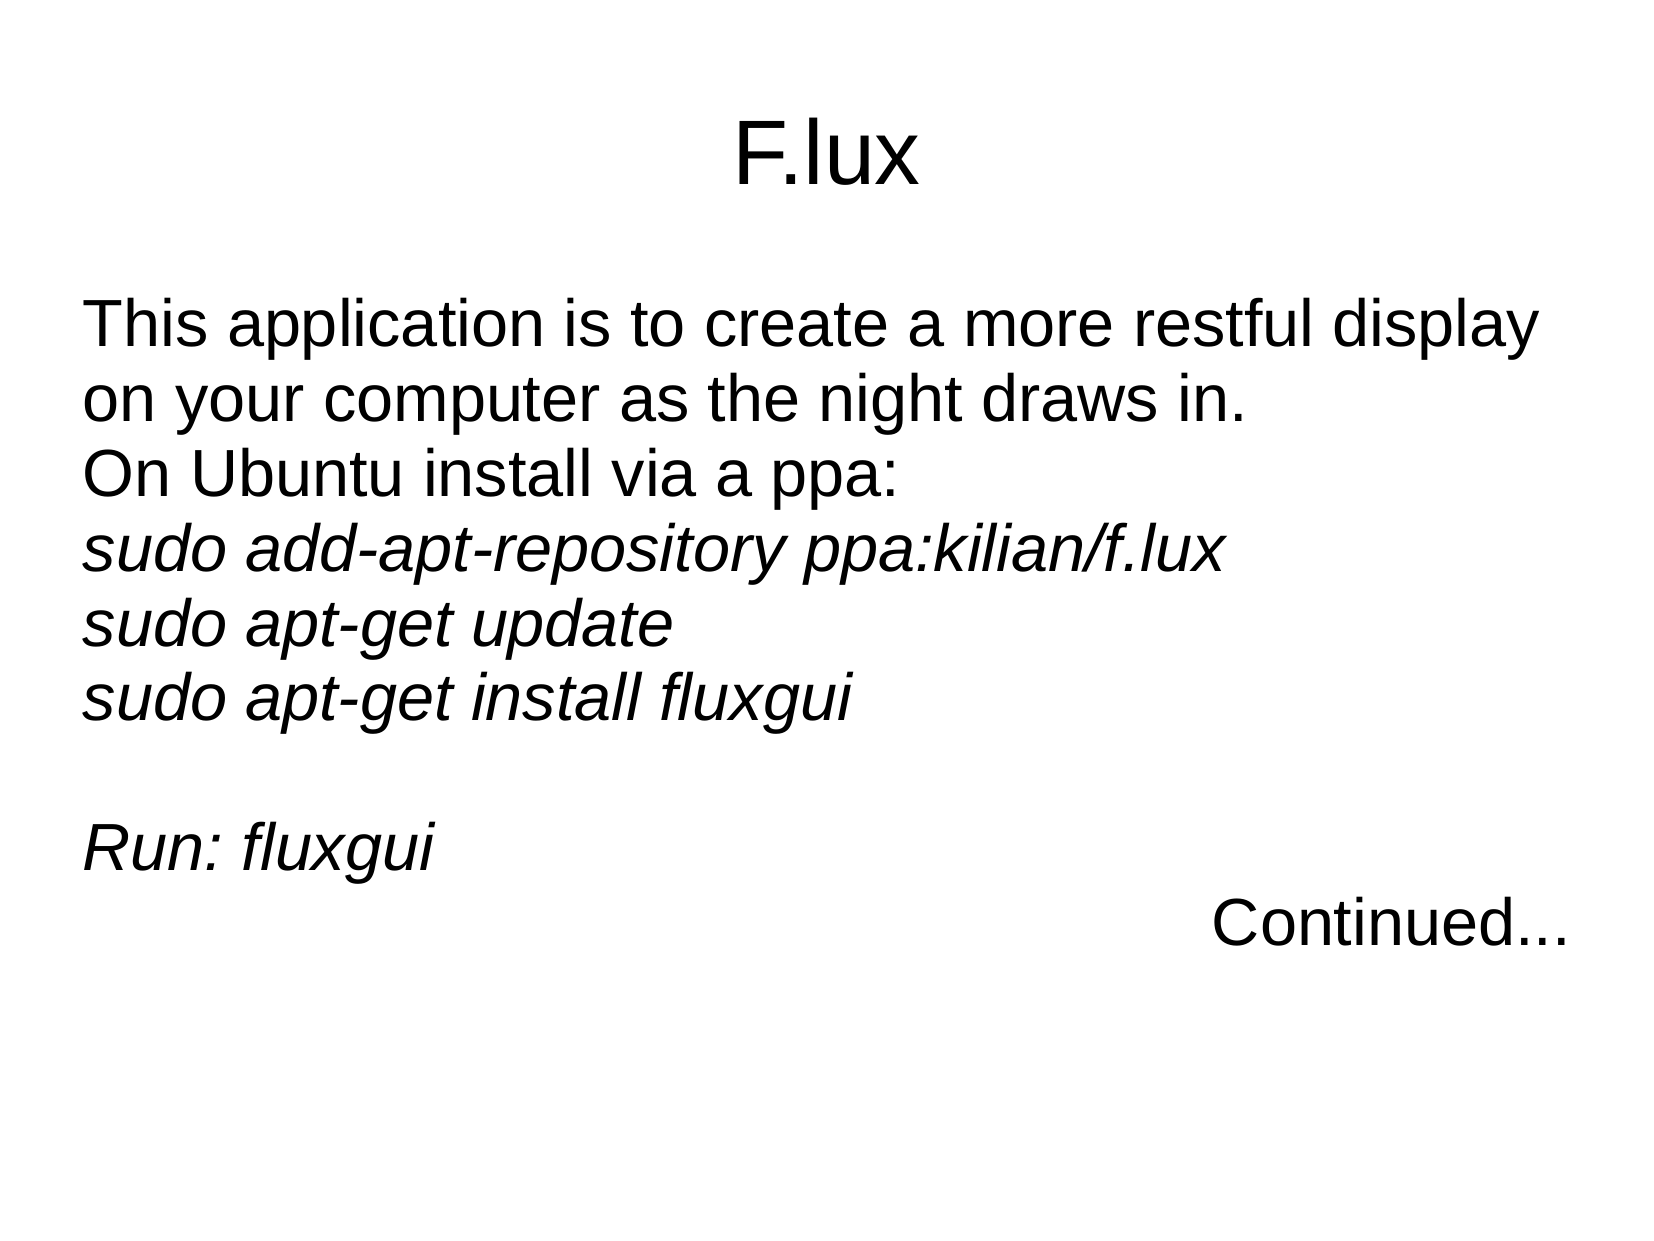

# F.lux
This application is to create a more restful display on your computer as the night draws in.
On Ubuntu install via a ppa:
sudo add-apt-repository ppa:kilian/f.lux
sudo apt-get update
sudo apt-get install fluxgui
Run: fluxgui
Continued...